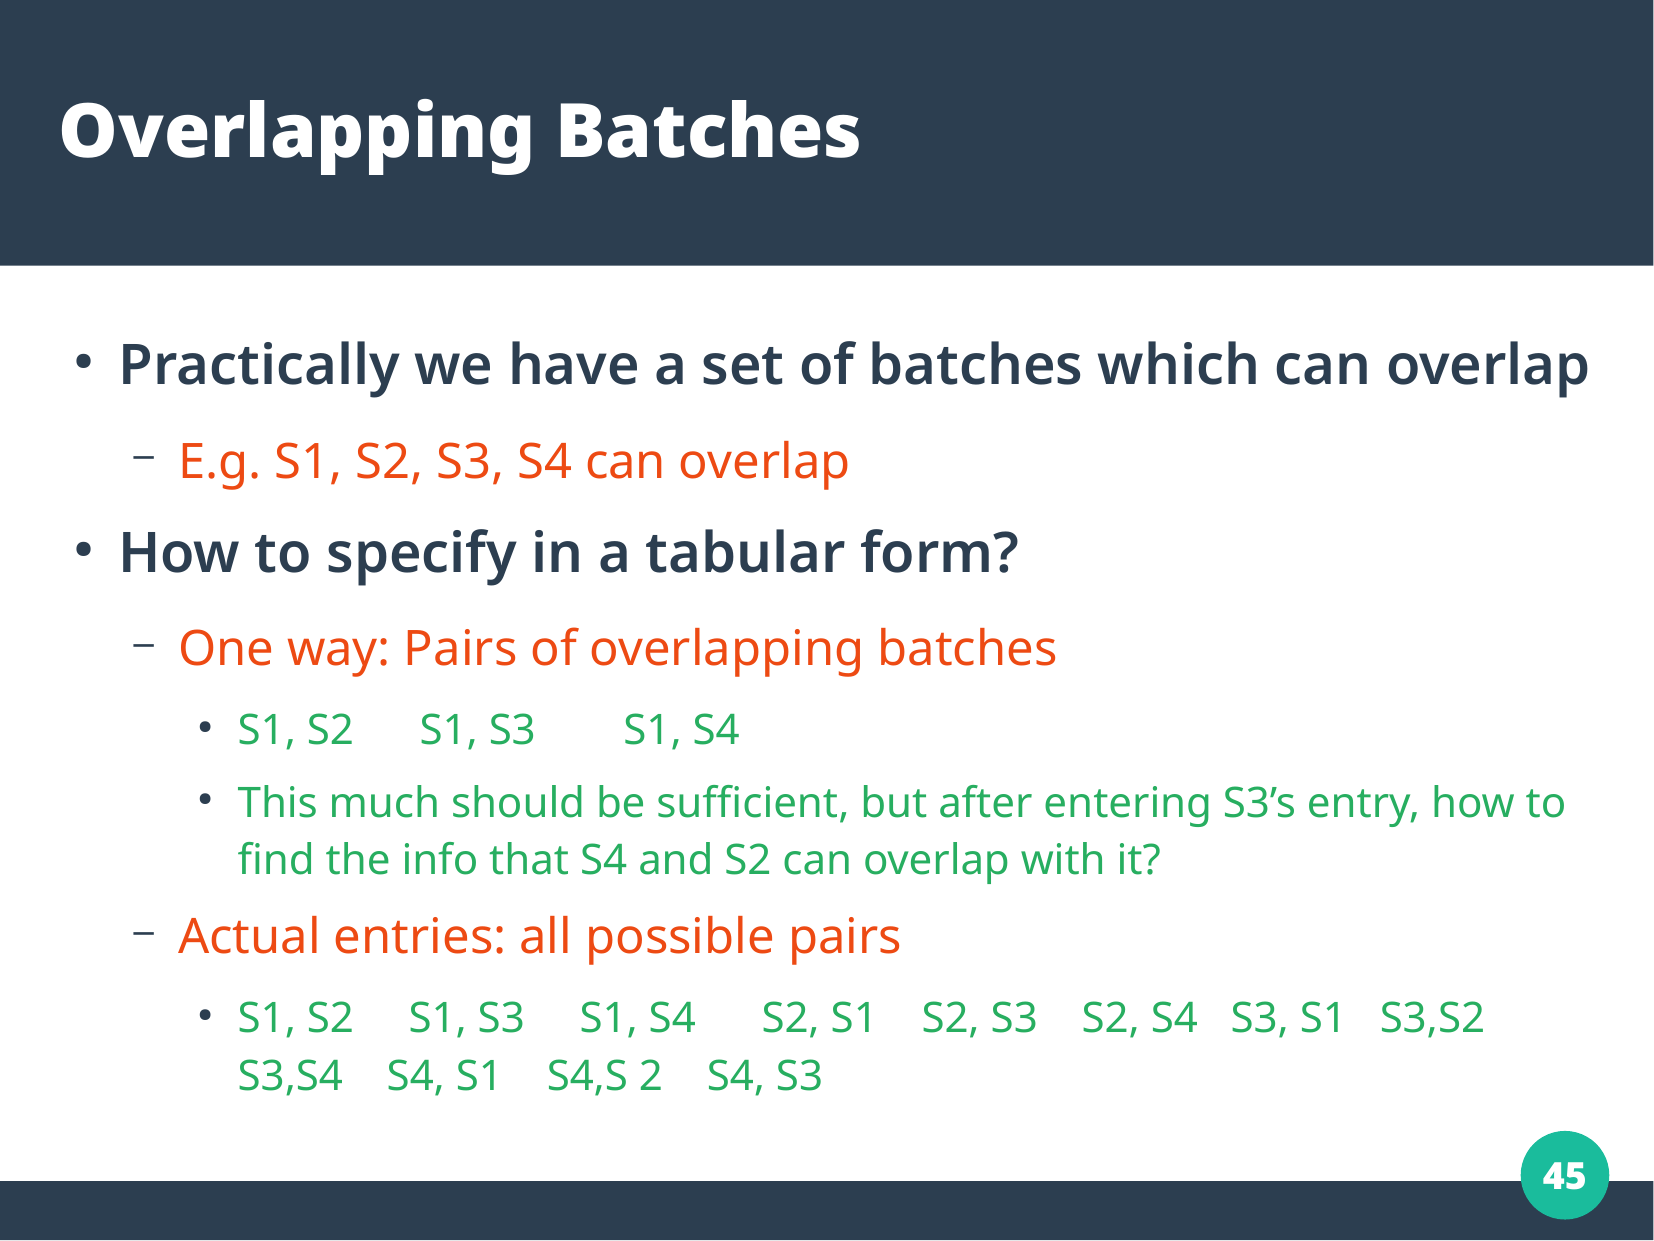

# Overlapping Batches
Practically we have a set of batches which can overlap
E.g. S1, S2, S3, S4 can overlap
How to specify in a tabular form?
One way: Pairs of overlapping batches
S1, S2 S1, S3 S1, S4
This much should be sufficient, but after entering S3’s entry, how to find the info that S4 and S2 can overlap with it?
Actual entries: all possible pairs
S1, S2 S1, S3 S1, S4 S2, S1 S2, S3 S2, S4 S3, S1 S3,S2 S3,S4 S4, S1 S4,S 2 S4, S3
45